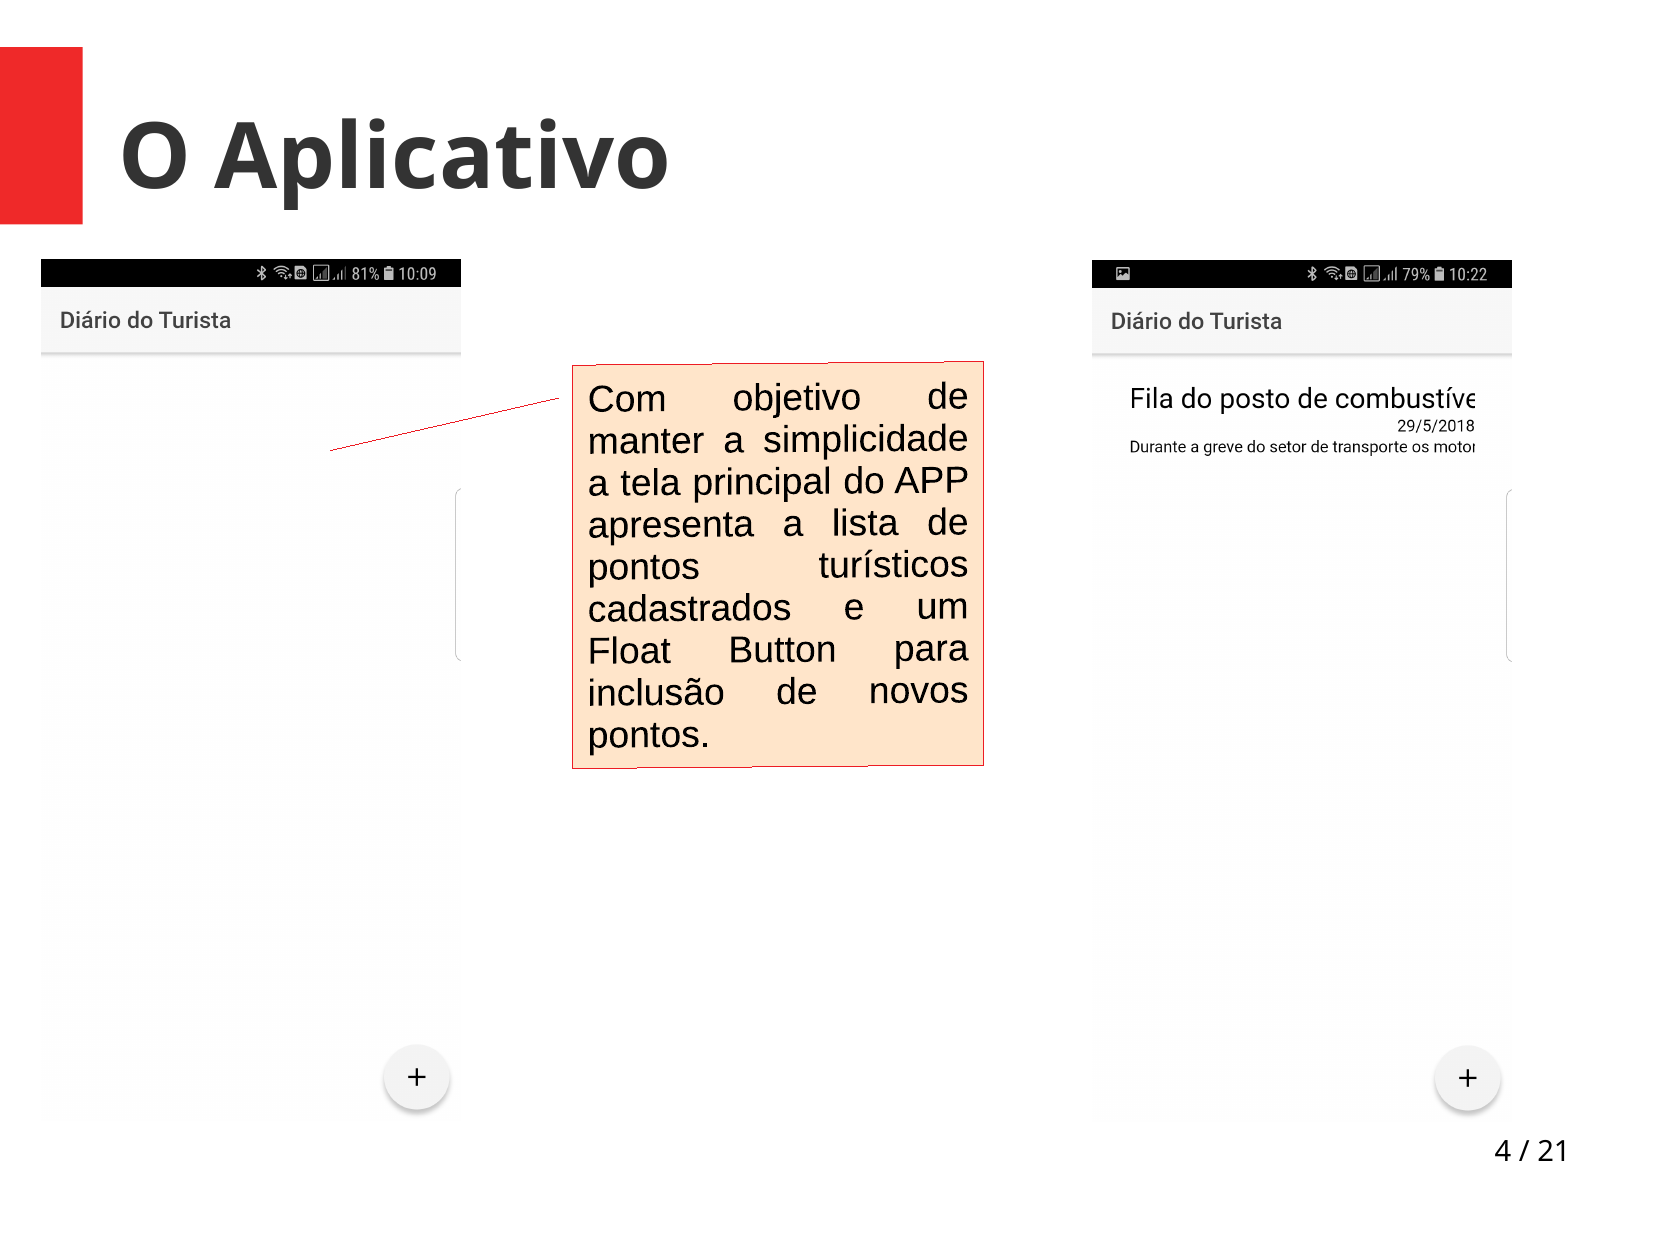

# O Aplicativo
Com objetivo de manter a simplicidade a tela principal do APP apresenta a lista de pontos turísticos cadastrados e um Float Button para inclusão de novos pontos.
4